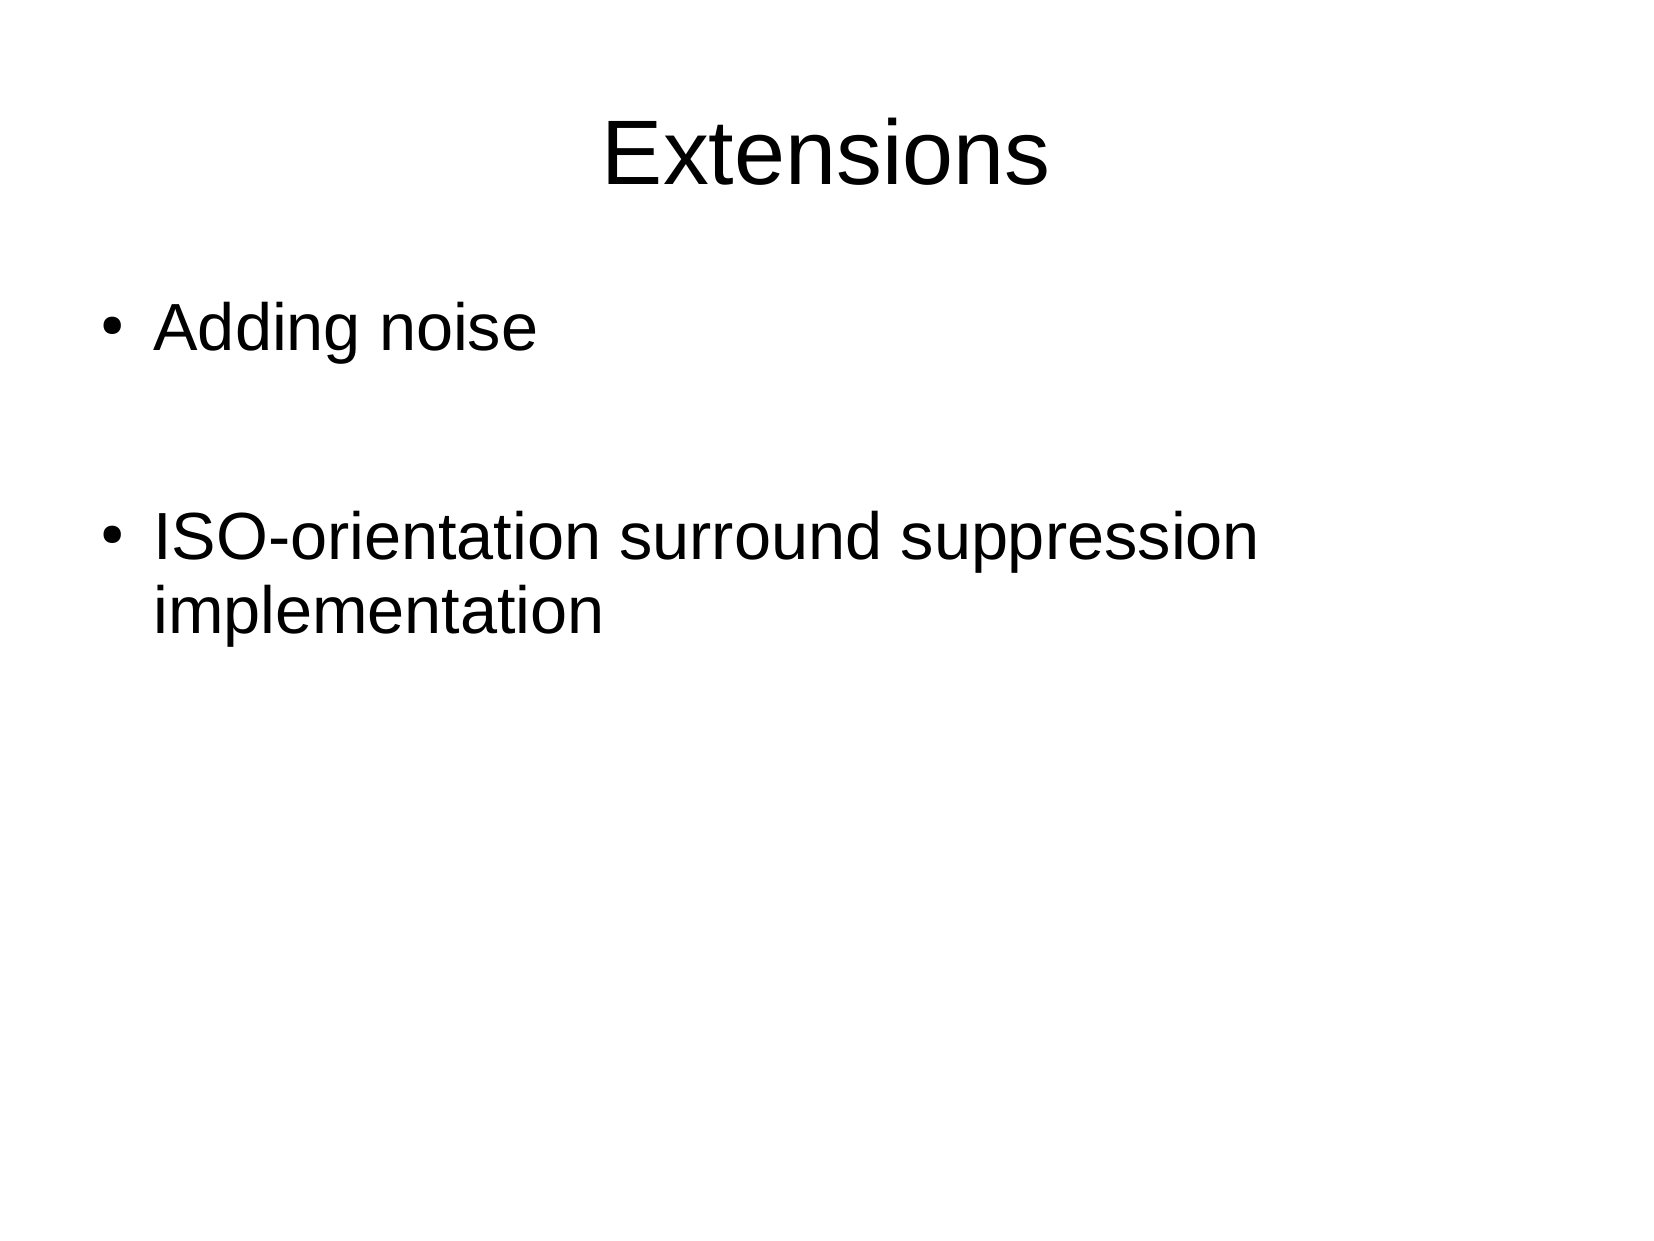

# Extensions
Adding noise
ISO-orientation surround suppression implementation